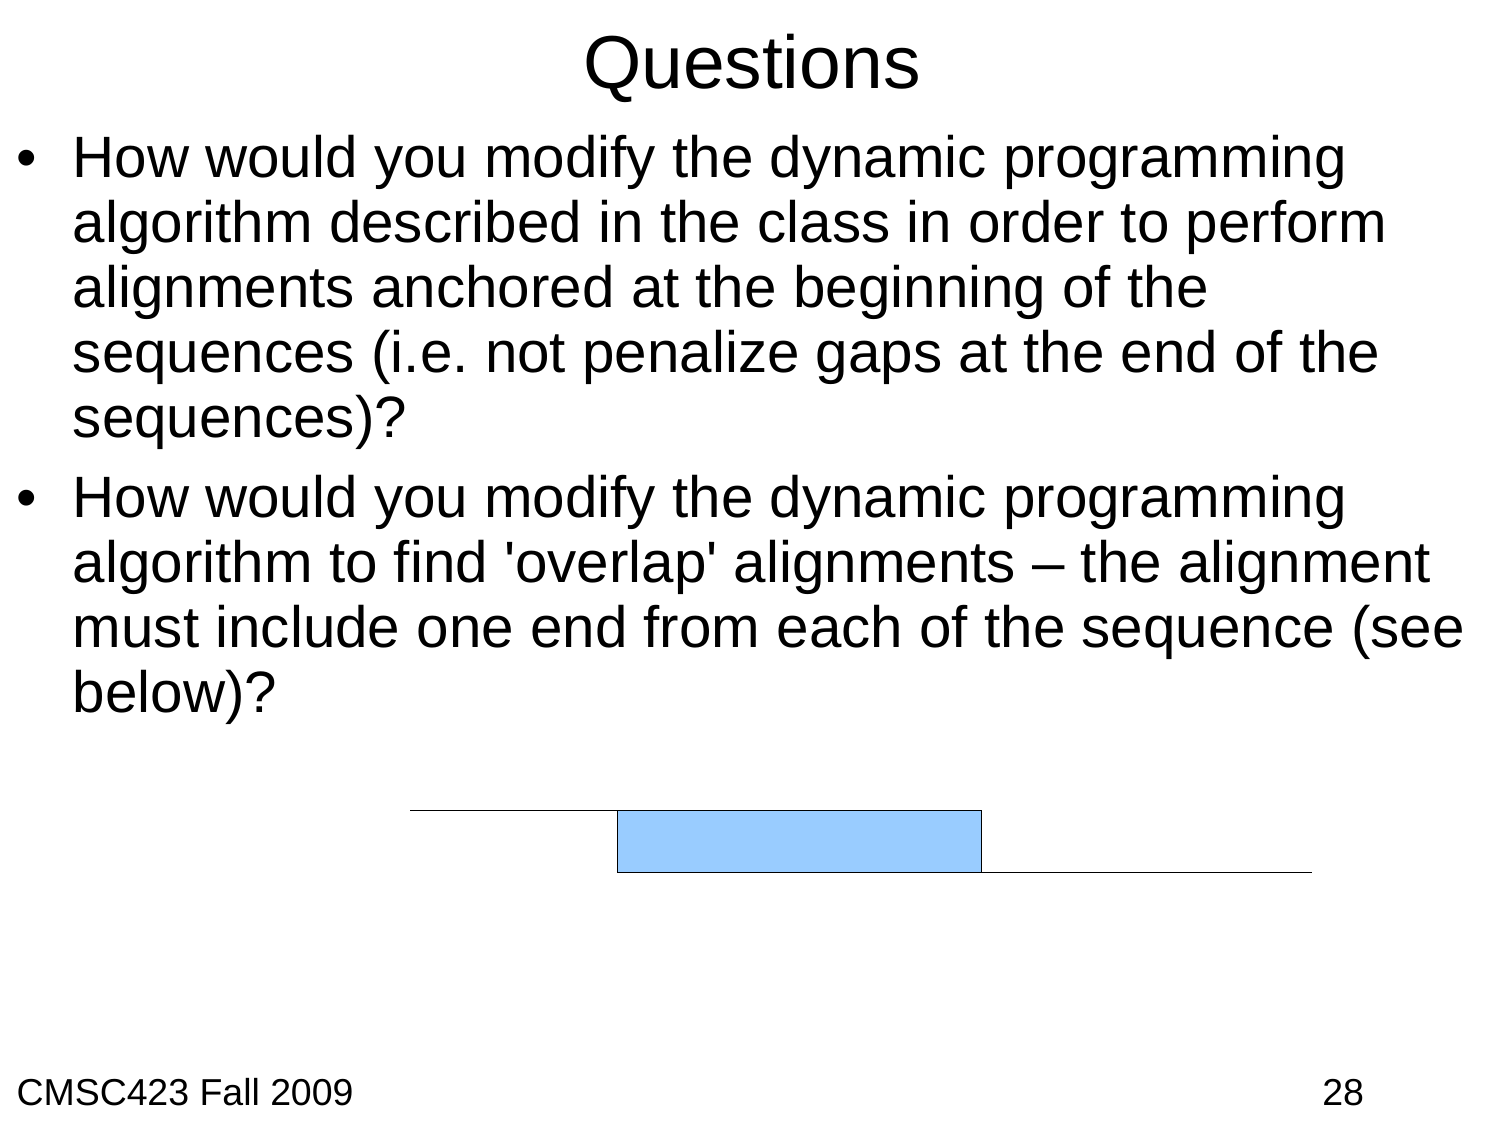

# Questions
How would you modify the dynamic programming algorithm described in the class in order to perform alignments anchored at the beginning of the sequences (i.e. not penalize gaps at the end of the sequences)?
How would you modify the dynamic programming algorithm to find 'overlap' alignments – the alignment must include one end from each of the sequence (see below)?
CMSC423 Fall 2009
28